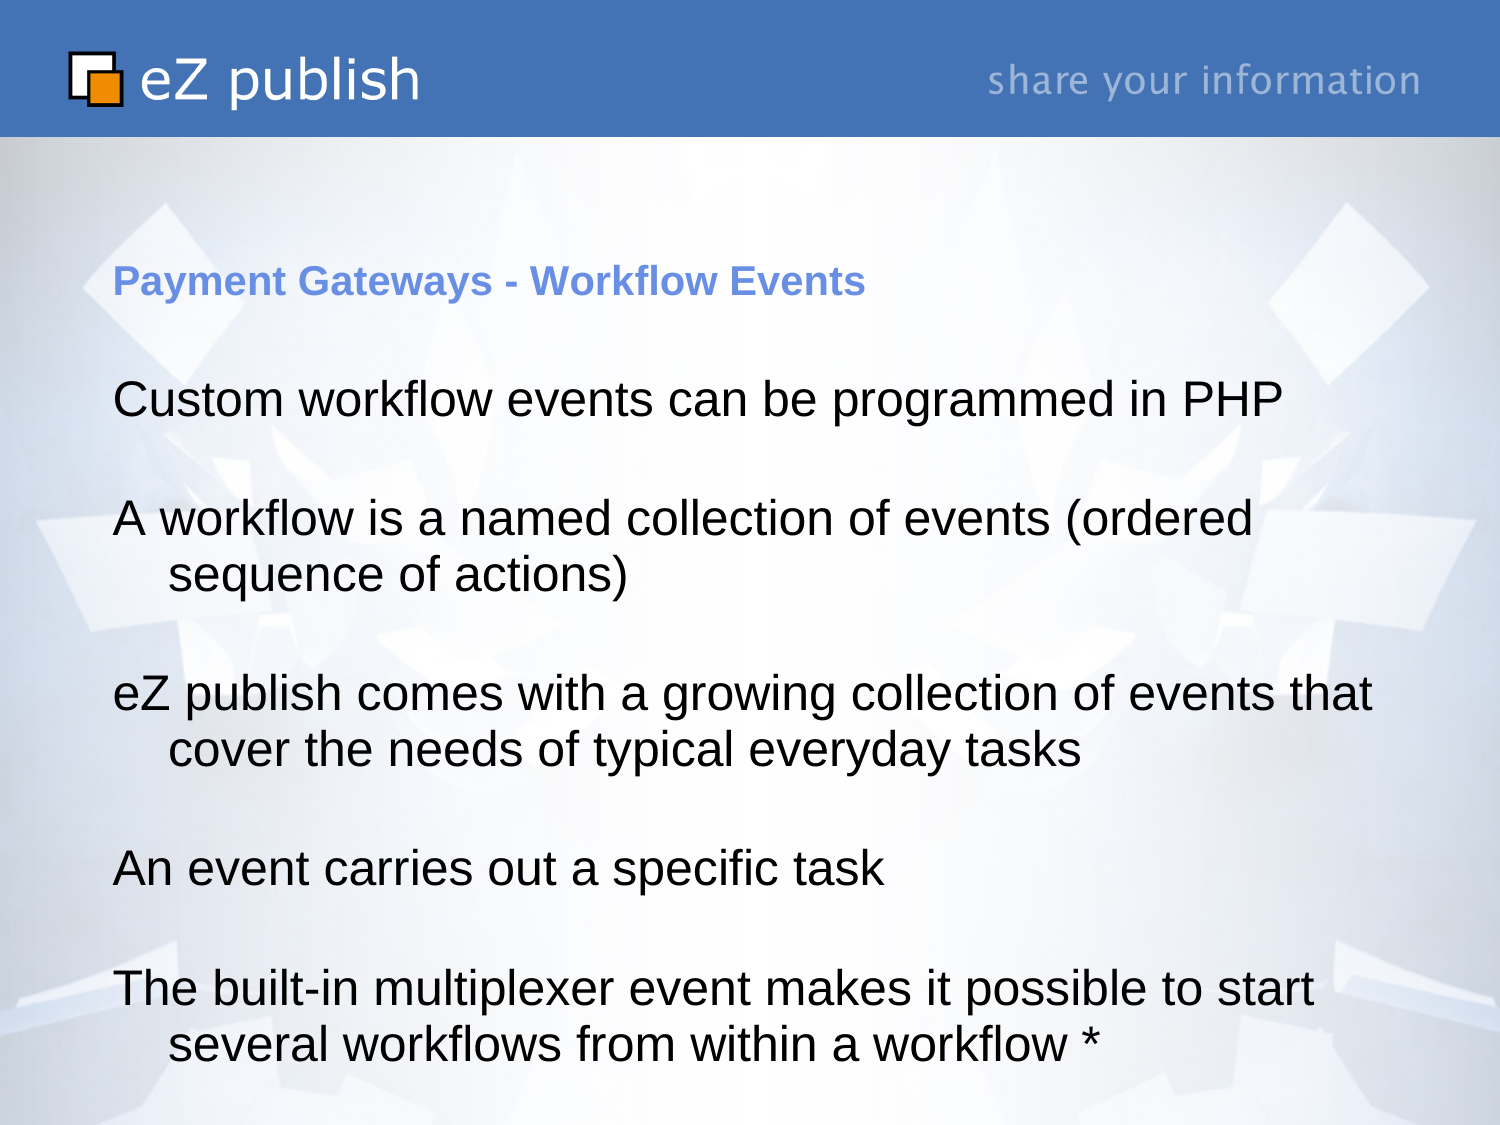

# Payment Gateways - Workflow Events
Custom workflow events can be programmed in PHP
A workflow is a named collection of events (ordered sequence of actions)
eZ publish comes with a growing collection of events that cover the needs of typical everyday tasks
An event carries out a specific task
The built-in multiplexer event makes it possible to start several workflows from within a workflow *